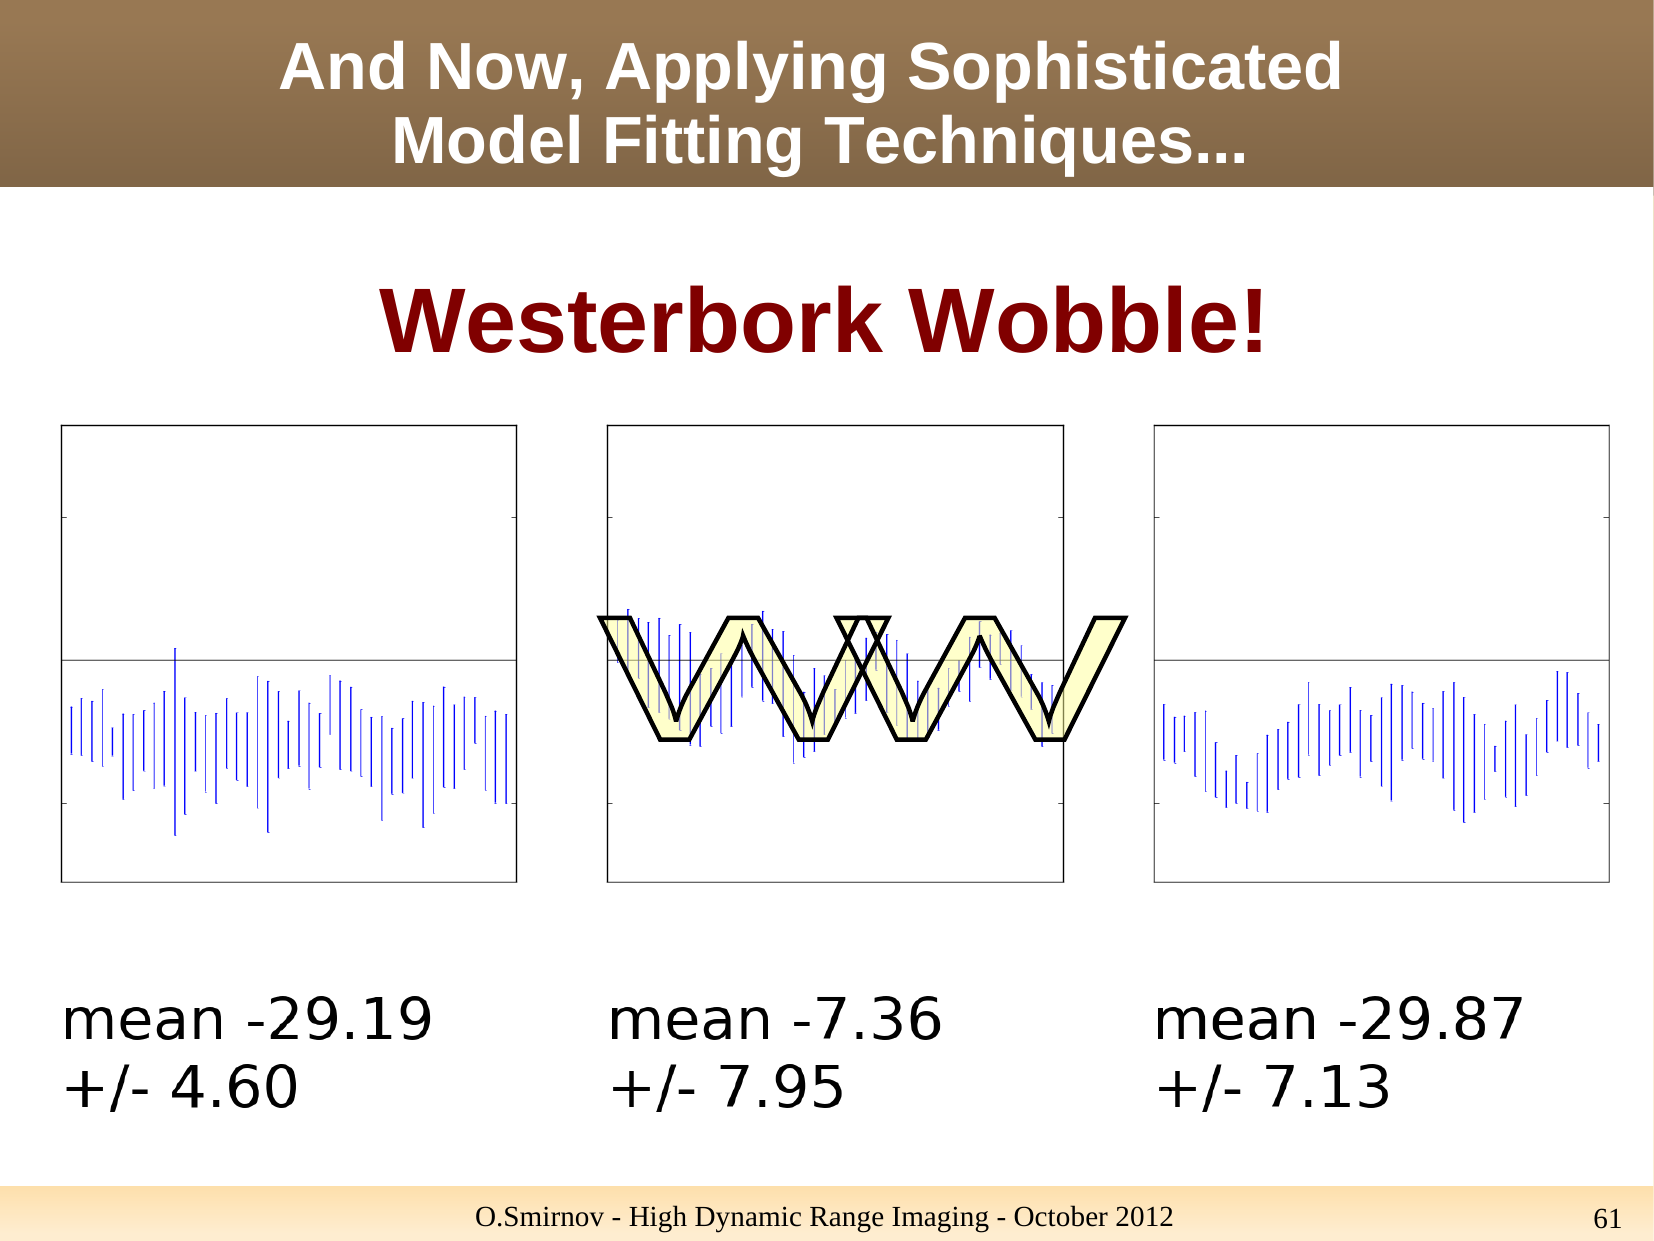

# And Now, Applying Sophisticated Model Fitting Techniques...
Westerbork Wobble!
WW
O.Smirnov - High Dynamic Range Imaging - October 2012
61